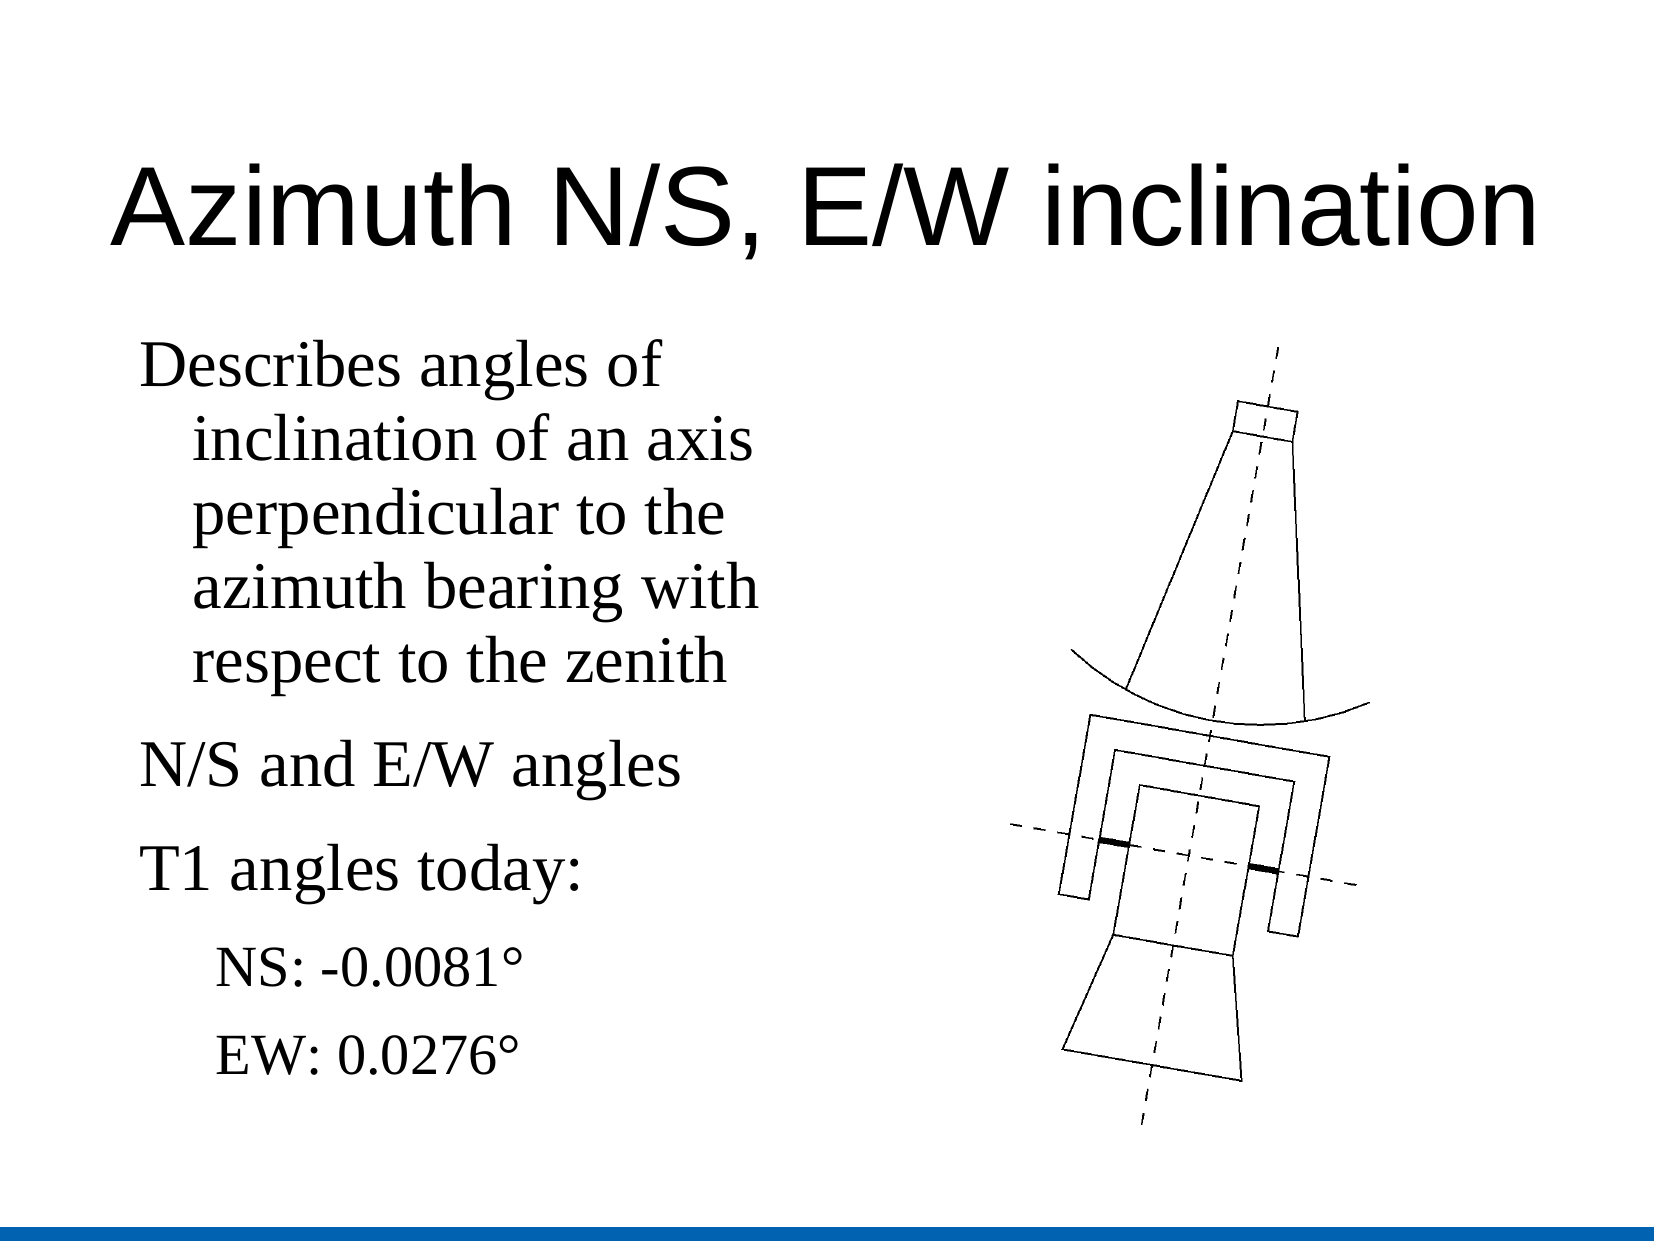

# Azimuth N/S, E/W inclination
Describes angles of inclination of an axis perpendicular to the azimuth bearing with respect to the zenith
N/S and E/W angles
T1 angles today:
NS: -0.0081°
EW: 0.0276°